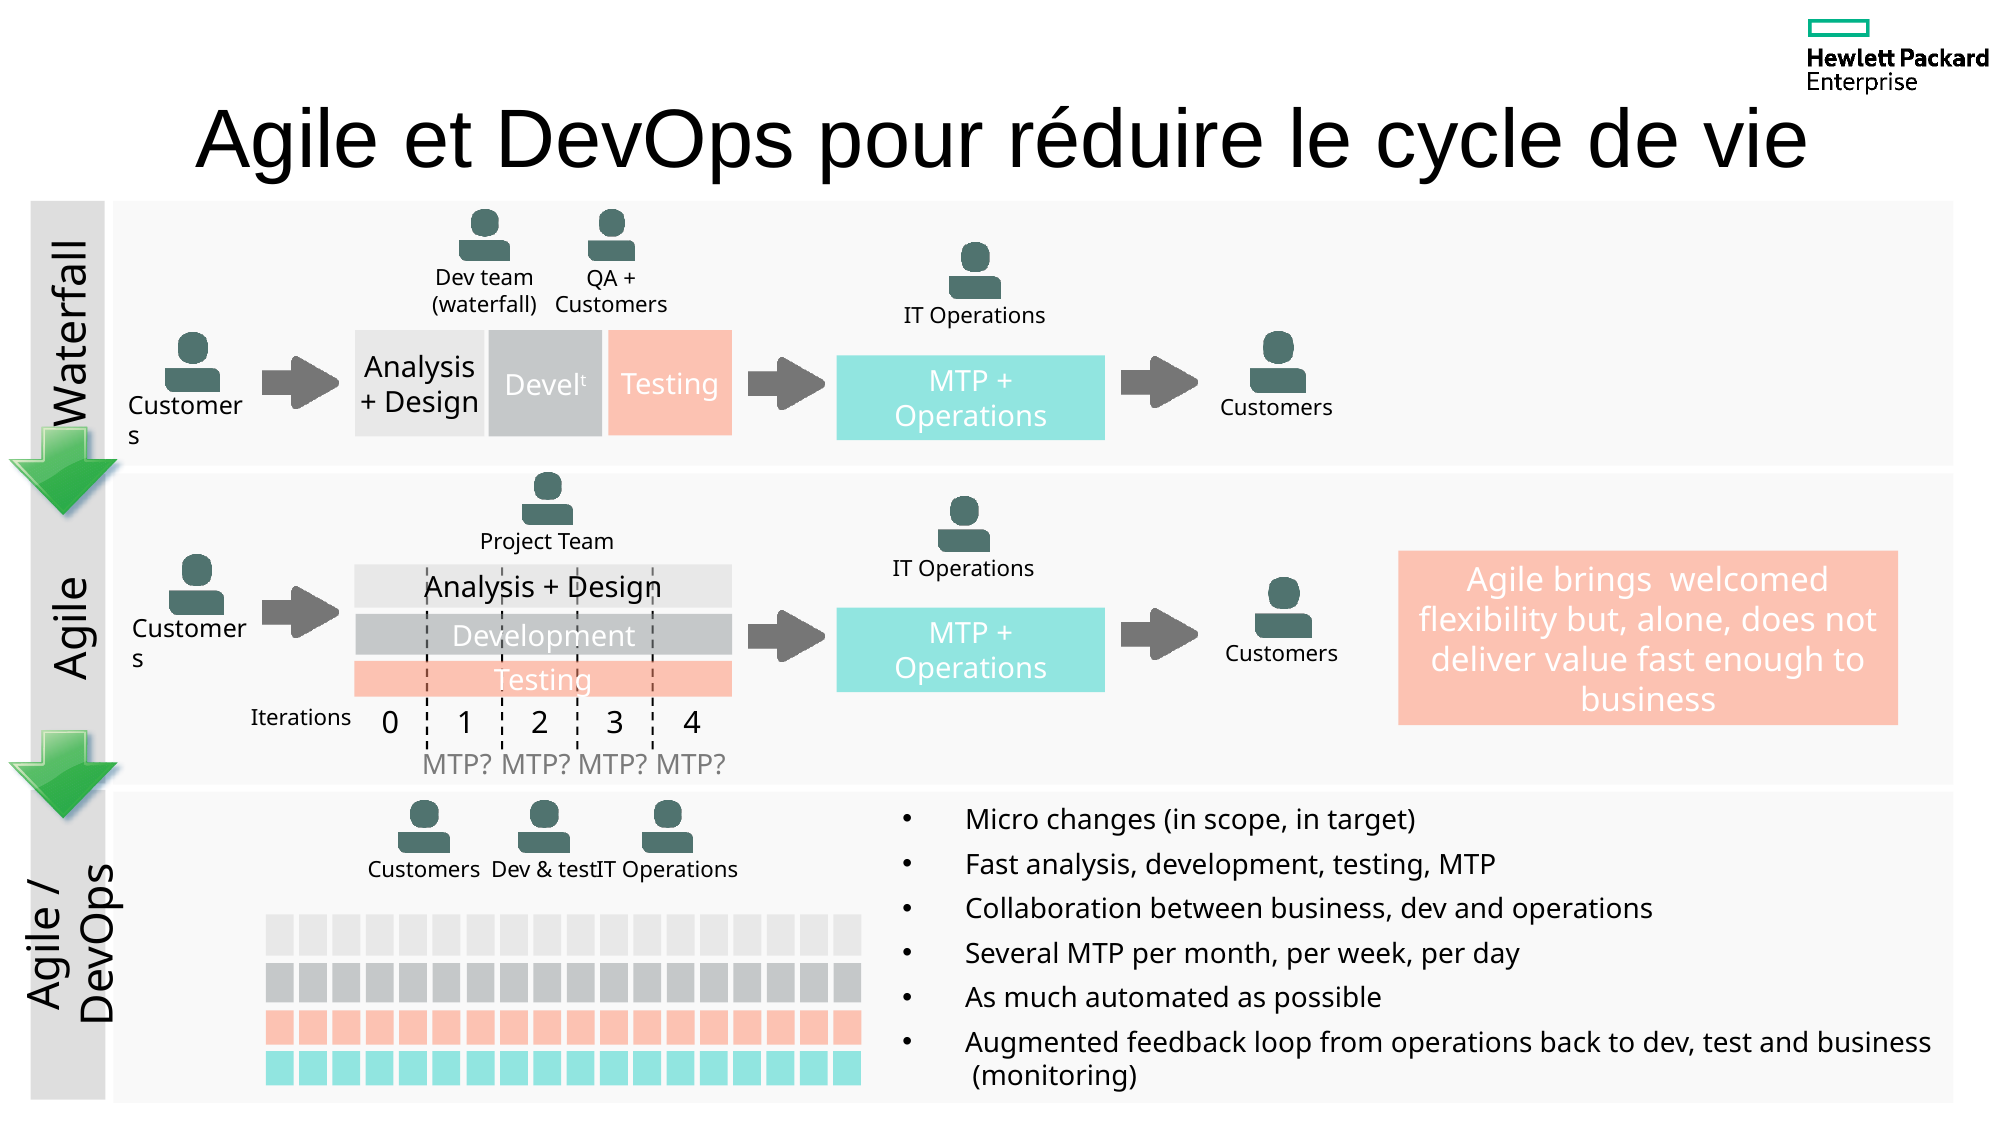

# Agile et DevOps pour réduire le cycle de vie
Dev team
(waterfall)
QA + Customers
IT Operations
Waterfall
Analysis + Design
Develt
Testing
Customers
Customers
MTP + Operations
Project Team
IT Operations
Agile brings welcomed flexibility but, alone, does not deliver value fast enough to business
Customers
Analysis + Design
Customers
Agile
MTP + Operations
Development
Testing
Iterations
0
1
2
3
4
MTP?
MTP?
MTP?
MTP?
Micro changes (in scope, in target)
Fast analysis, development, testing, MTP
Collaboration between business, dev and operations
Several MTP per month, per week, per day
As much automated as possible
Augmented feedback loop from operations back to dev, test and business (monitoring)
Customers
Dev & test
IT Operations
Agile / DevOps